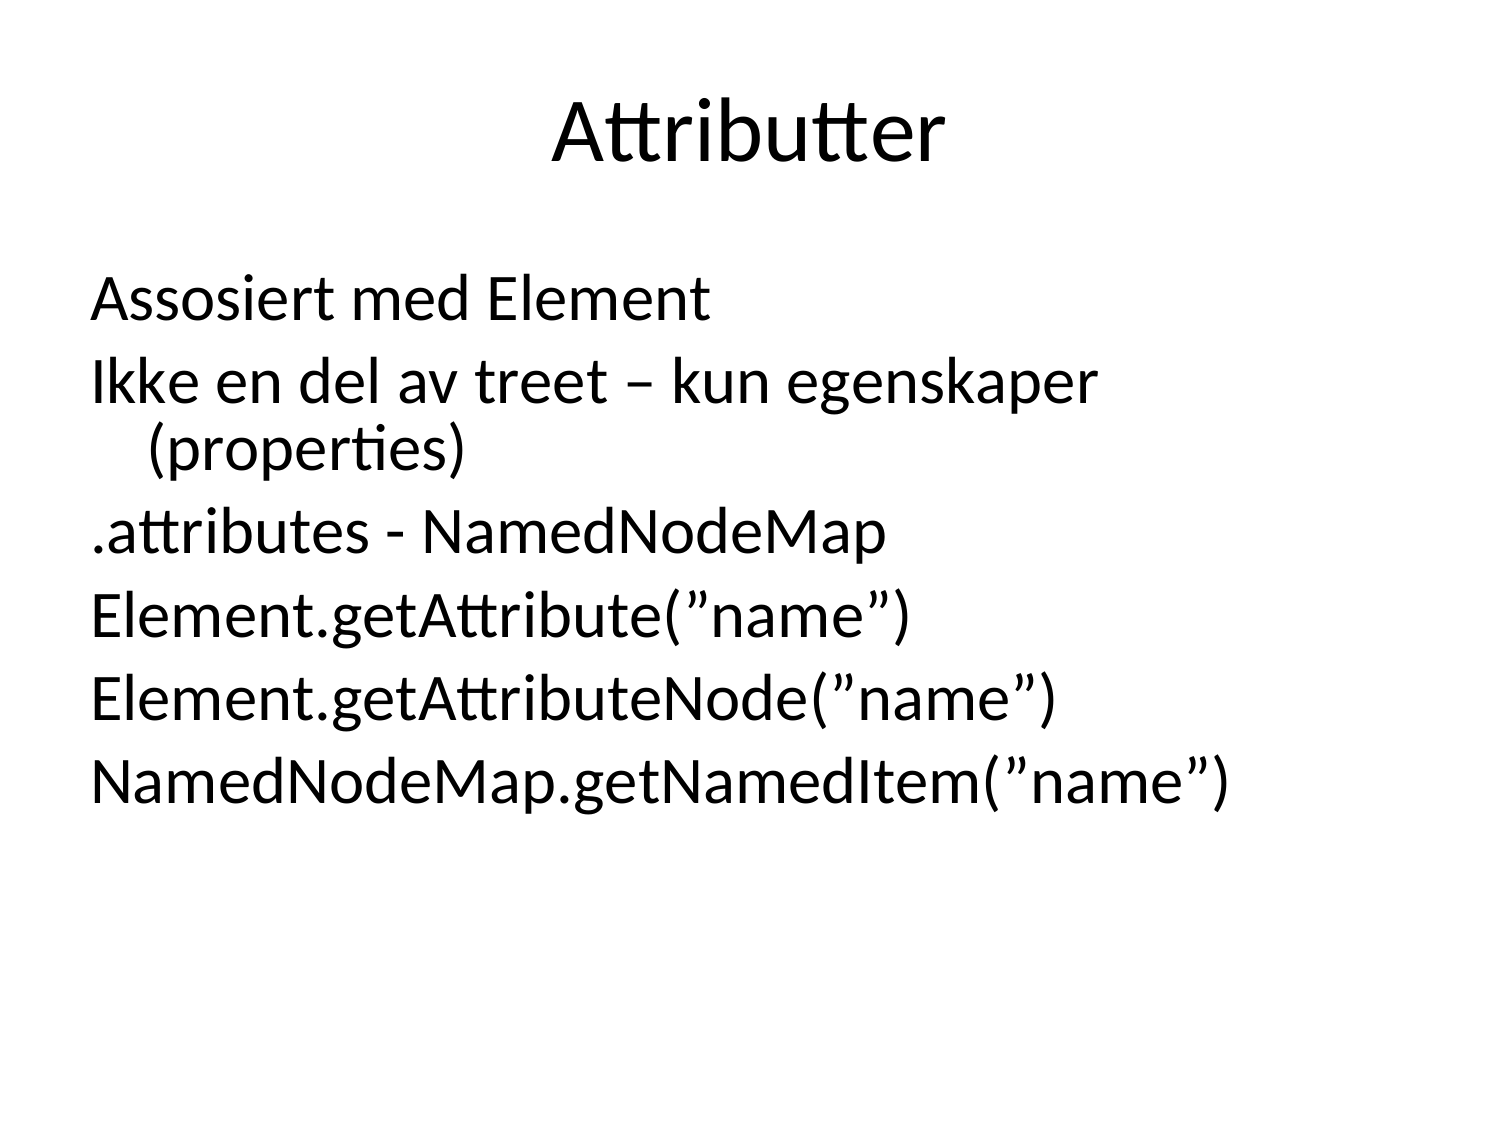

# Attributter
Assosiert med Element
Ikke en del av treet – kun egenskaper (properties)
.attributes - NamedNodeMap
Element.getAttribute(”name”)
Element.getAttributeNode(”name”)
NamedNodeMap.getNamedItem(”name”)